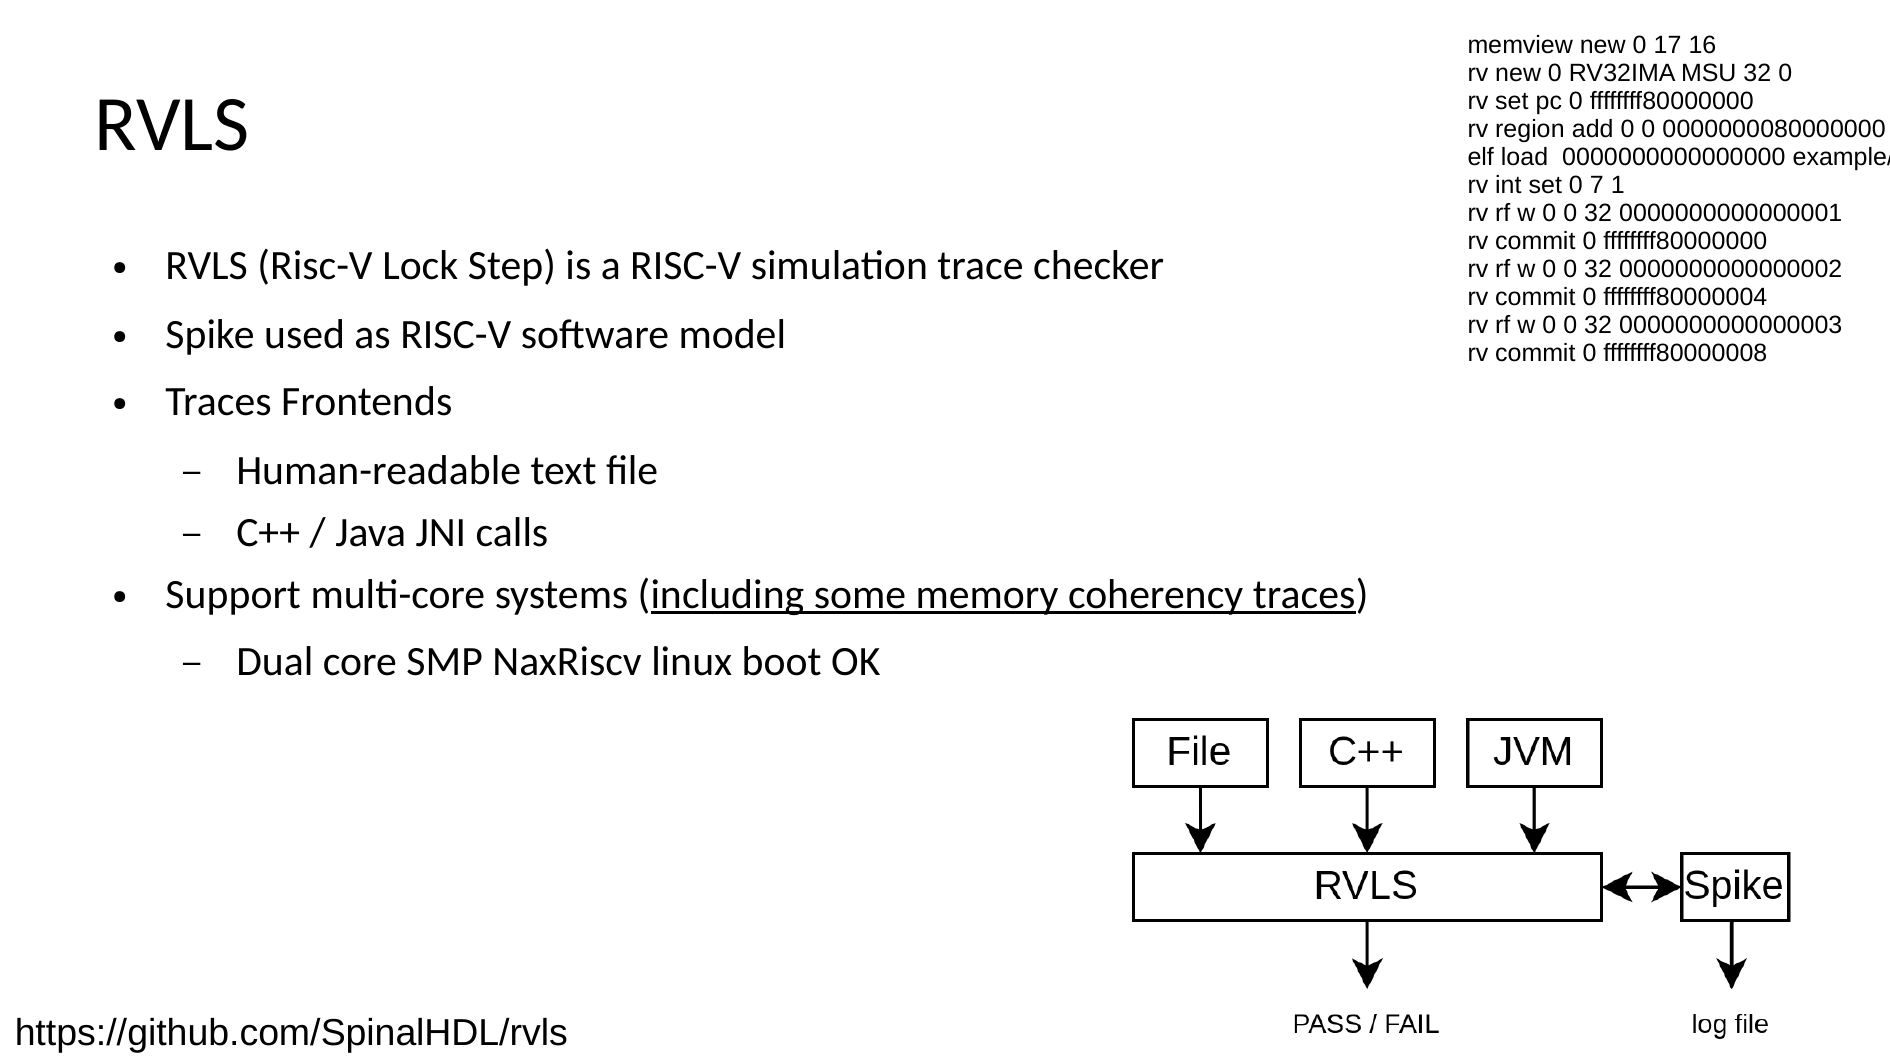

memview new 0 17 16
rv new 0 RV32IMA MSU 32 0
rv set pc 0 ffffffff80000000
rv region add 0 0 0000000080000000 0000000080000000
elf load 0000000000000000 example/simple/simple.elf
rv int set 0 7 1
rv rf w 0 0 32 0000000000000001
rv commit 0 ffffffff80000000
rv rf w 0 0 32 0000000000000002
rv commit 0 ffffffff80000004
rv rf w 0 0 32 0000000000000003
rv commit 0 ffffffff80000008
# RVLS
RVLS (Risc-V Lock Step) is a RISC-V simulation trace checker
Spike used as RISC-V software model
Traces Frontends
Human-readable text file
C++ / Java JNI calls
Support multi-core systems (including some memory coherency traces)
Dual core SMP NaxRiscv linux boot OK
https://github.com/SpinalHDL/rvls